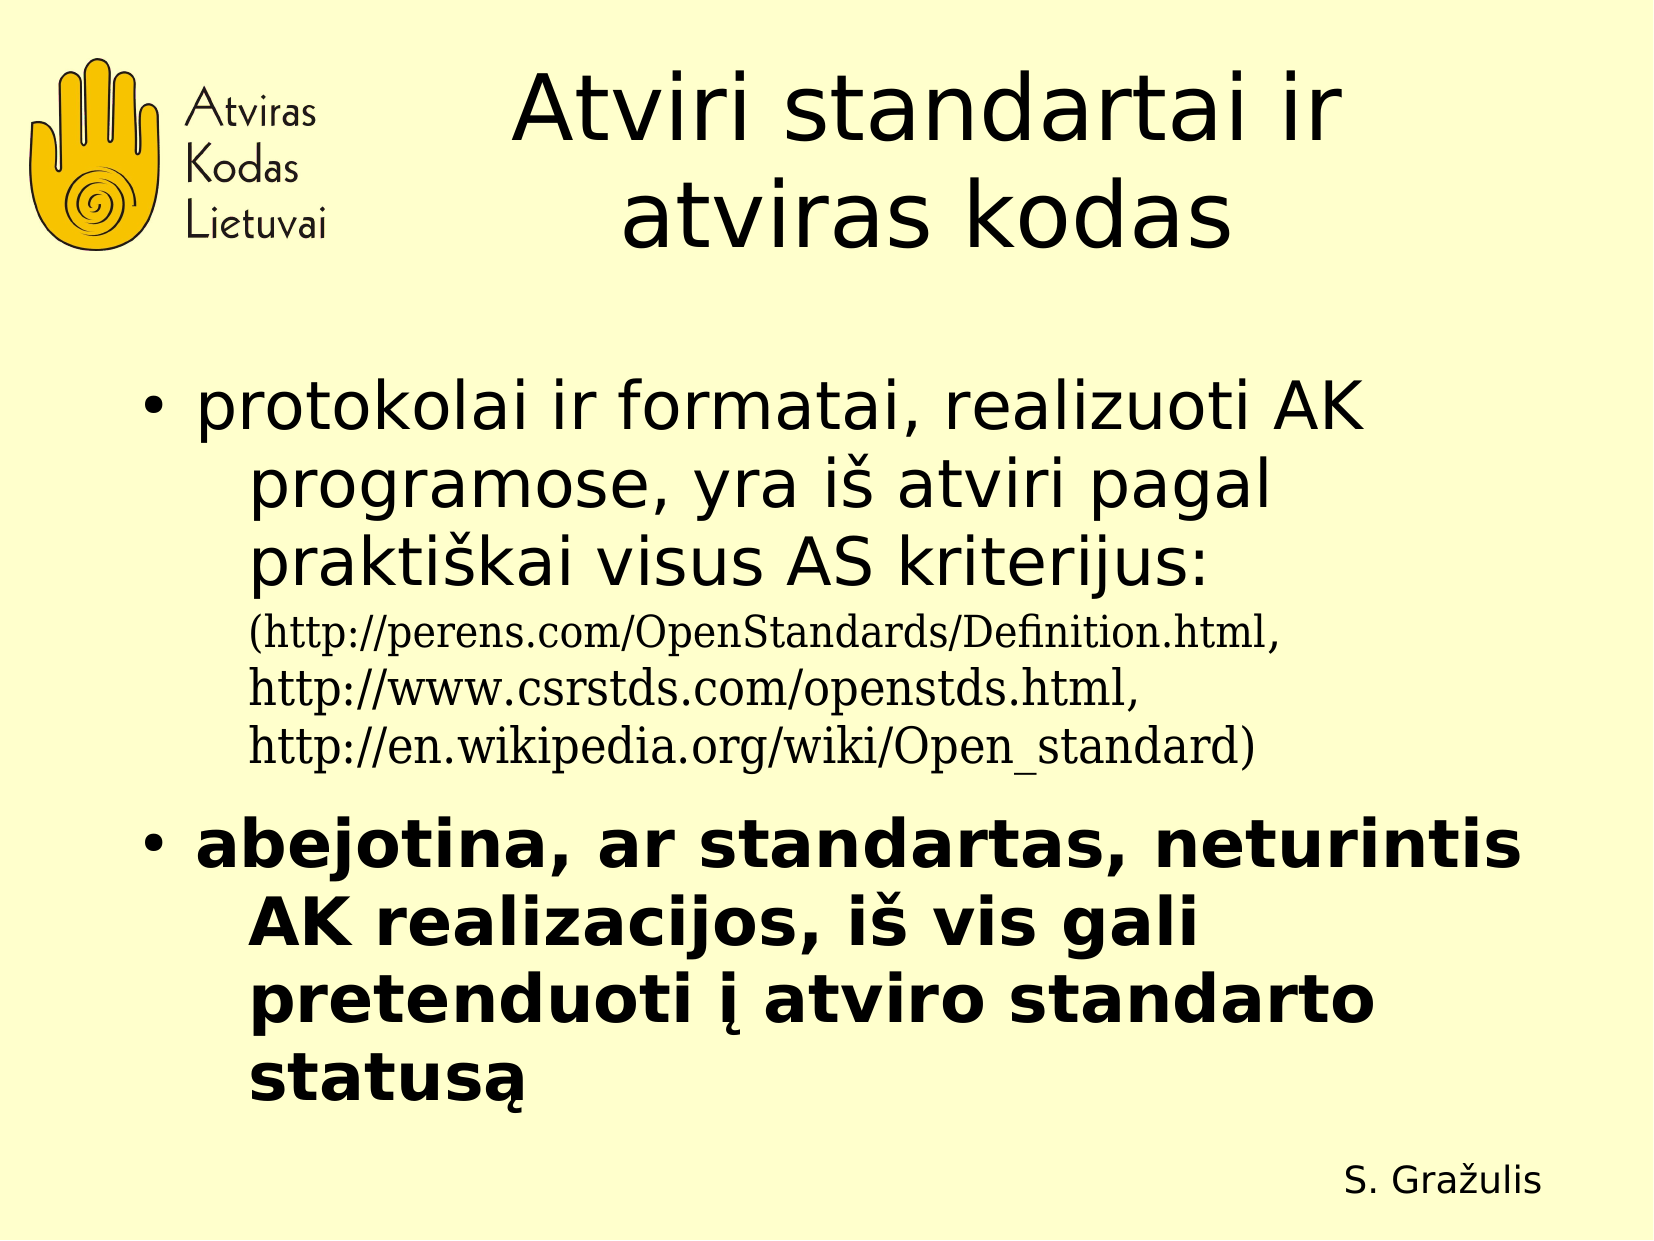

# Atviri standartai ir atviras kodas
protokolai ir formatai, realizuoti AK programose, yra iš atviri pagal praktiškai visus AS kriterijus:
(http://perens.com/OpenStandards/Definition.html, http://www.csrstds.com/openstds.html, http://en.wikipedia.org/wiki/Open_standard)
abejotina, ar standartas, neturintis AK realizacijos, iš vis gali pretenduoti į atviro standarto statusą